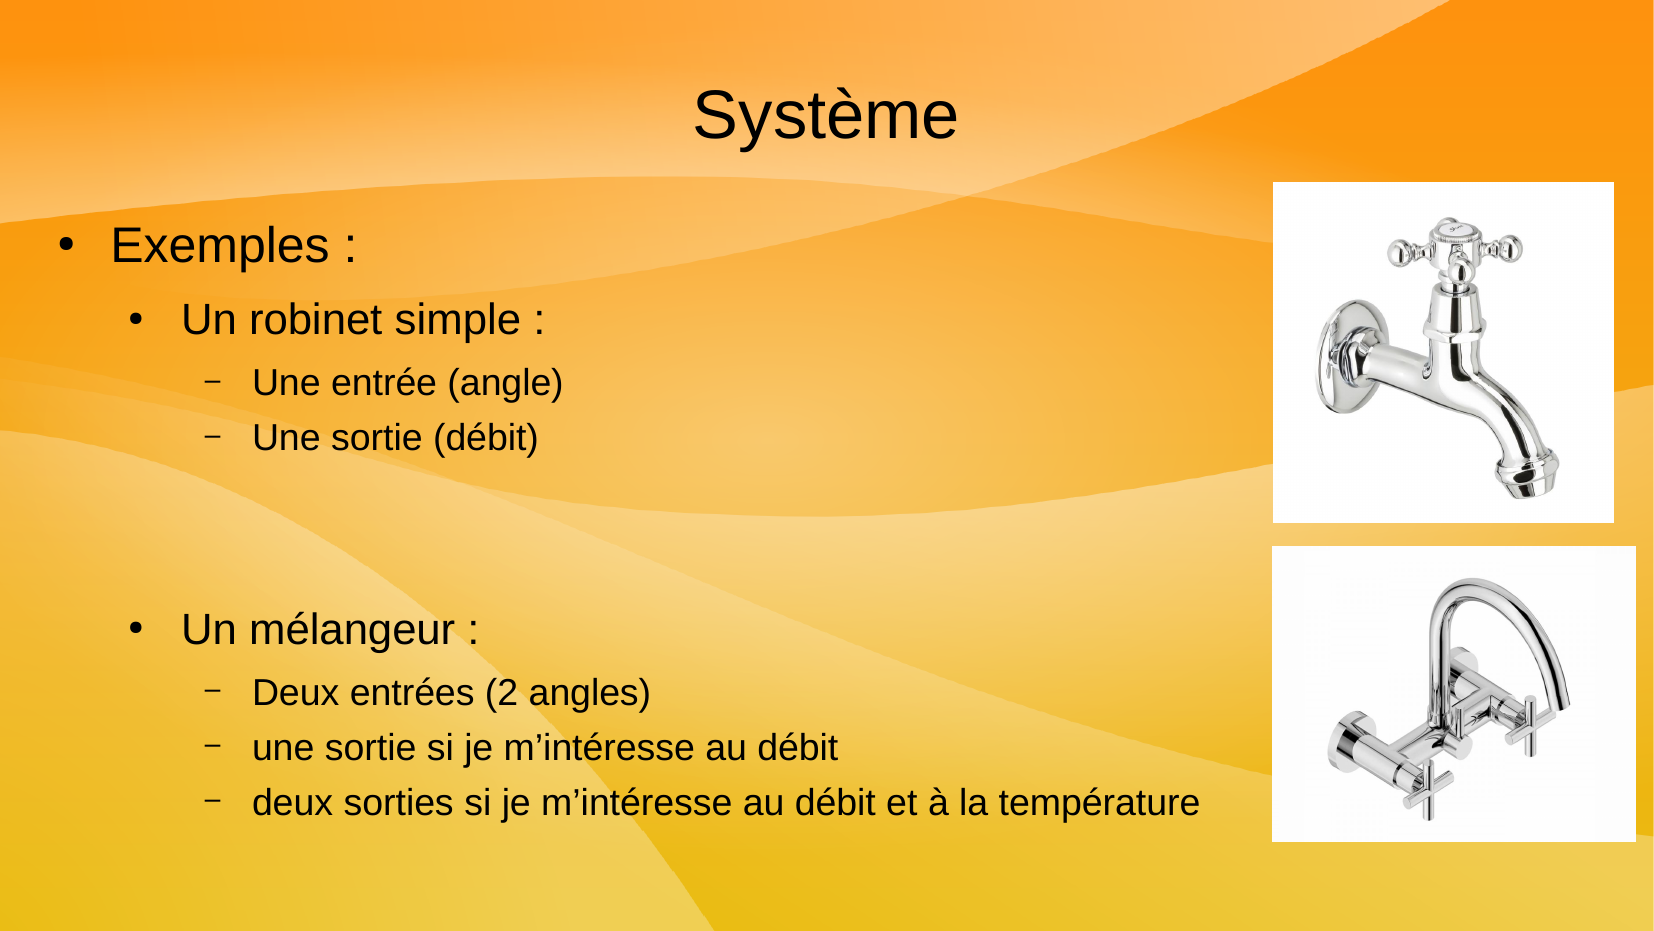

# Système
Exemples :
Un robinet simple :
Une entrée (angle)
Une sortie (débit)
Un mélangeur :
Deux entrées (2 angles)
une sortie si je m’intéresse au débit
deux sorties si je m’intéresse au débit et à la température